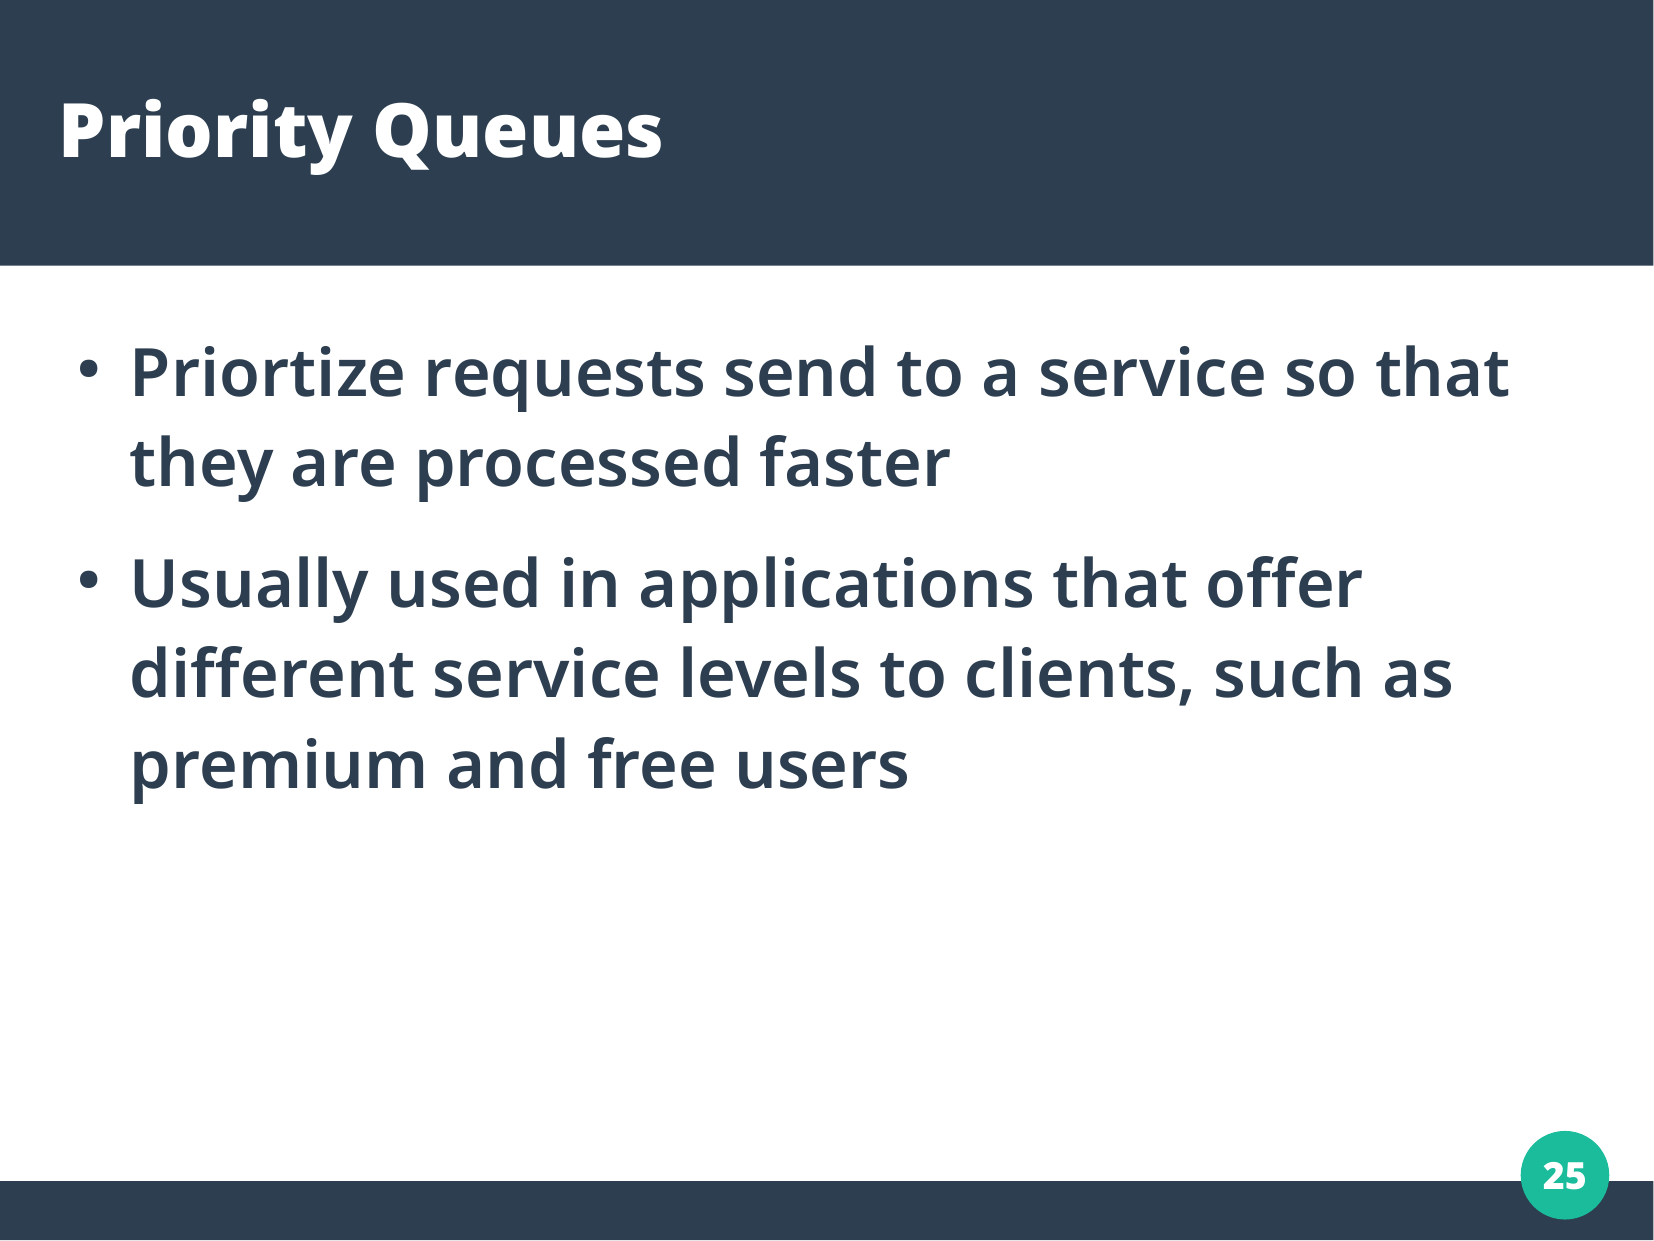

# Priority Queues
Priortize requests send to a service so that they are processed faster
Usually used in applications that offer different service levels to clients, such as premium and free users
25